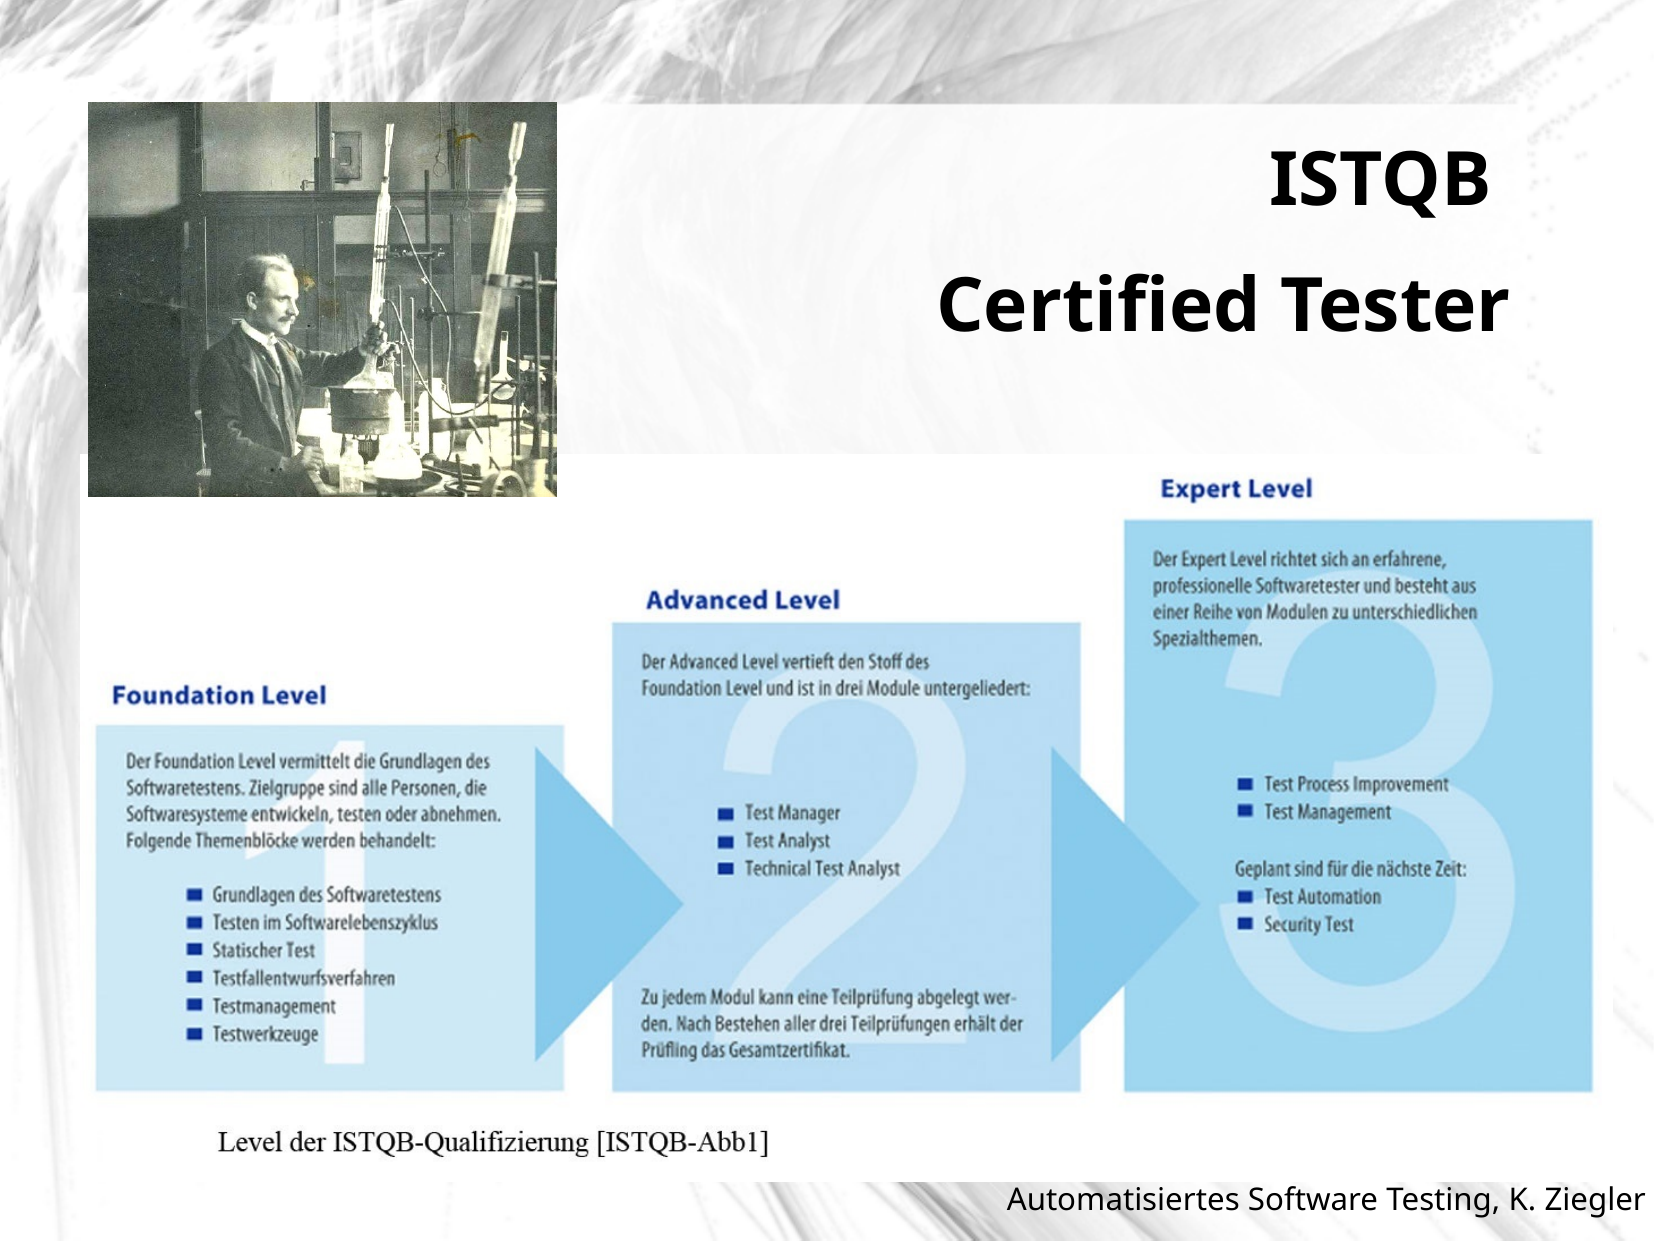

#
ISTQB
Certified Tester
Automatisiertes Software Testing, K. Ziegler